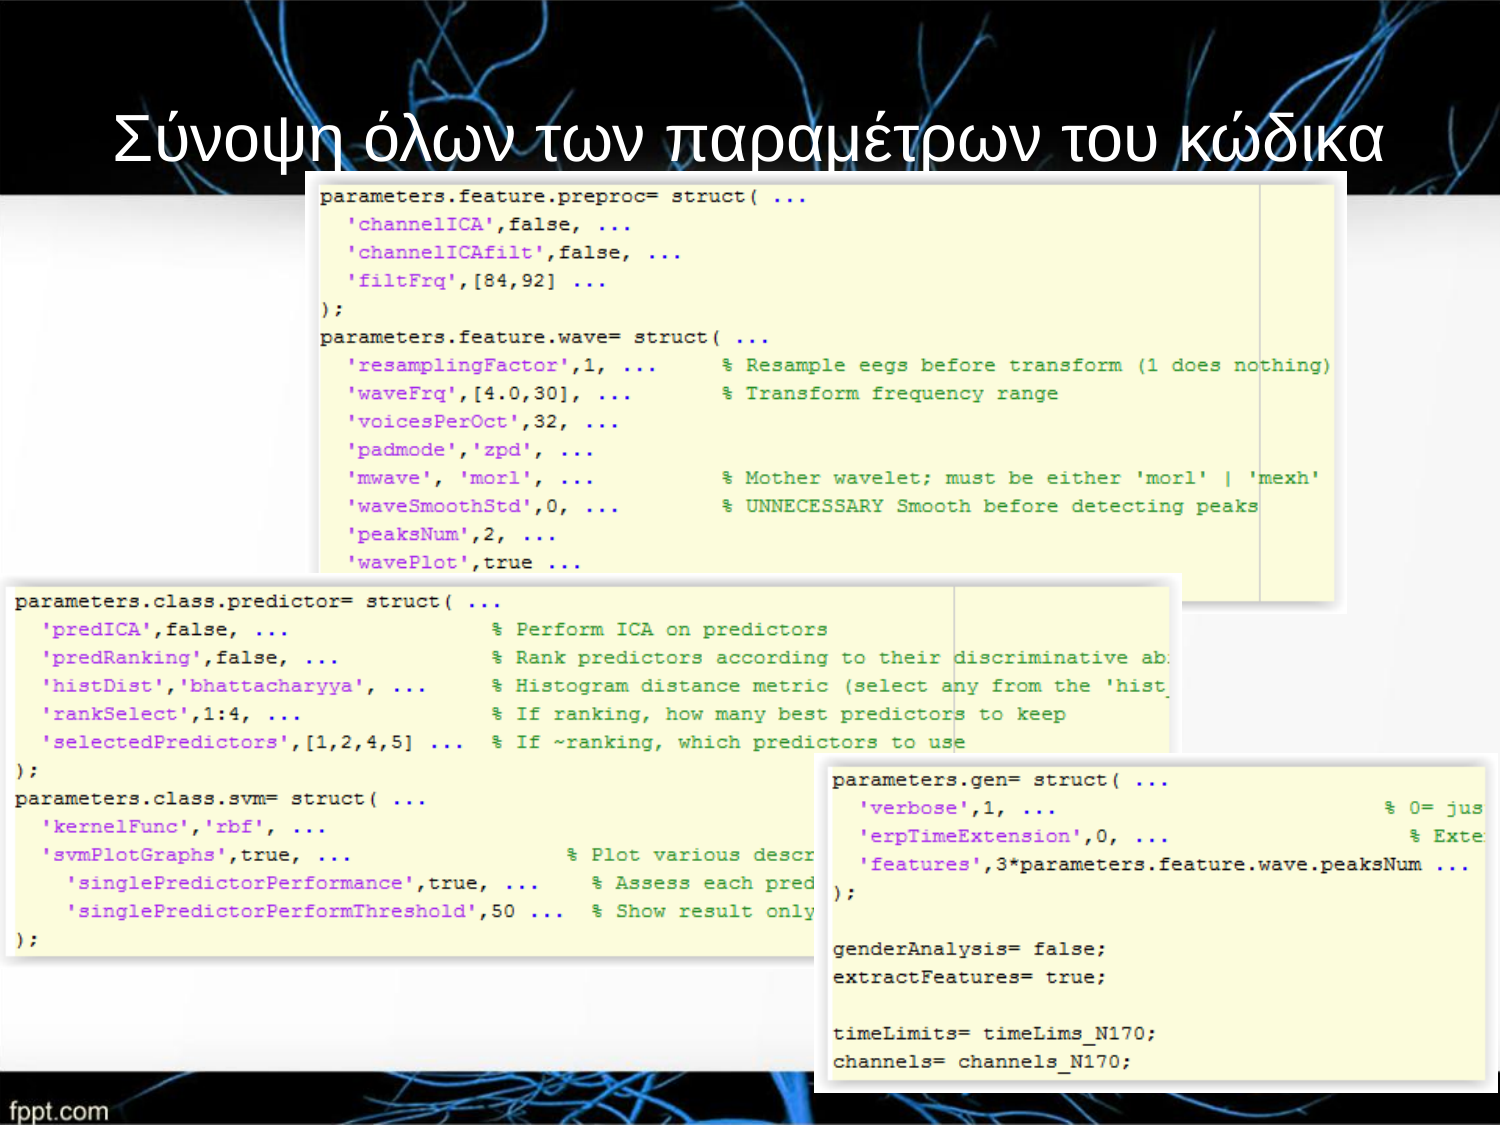

# Σύνοψη όλων των παραμέτρων του κώδικα
84